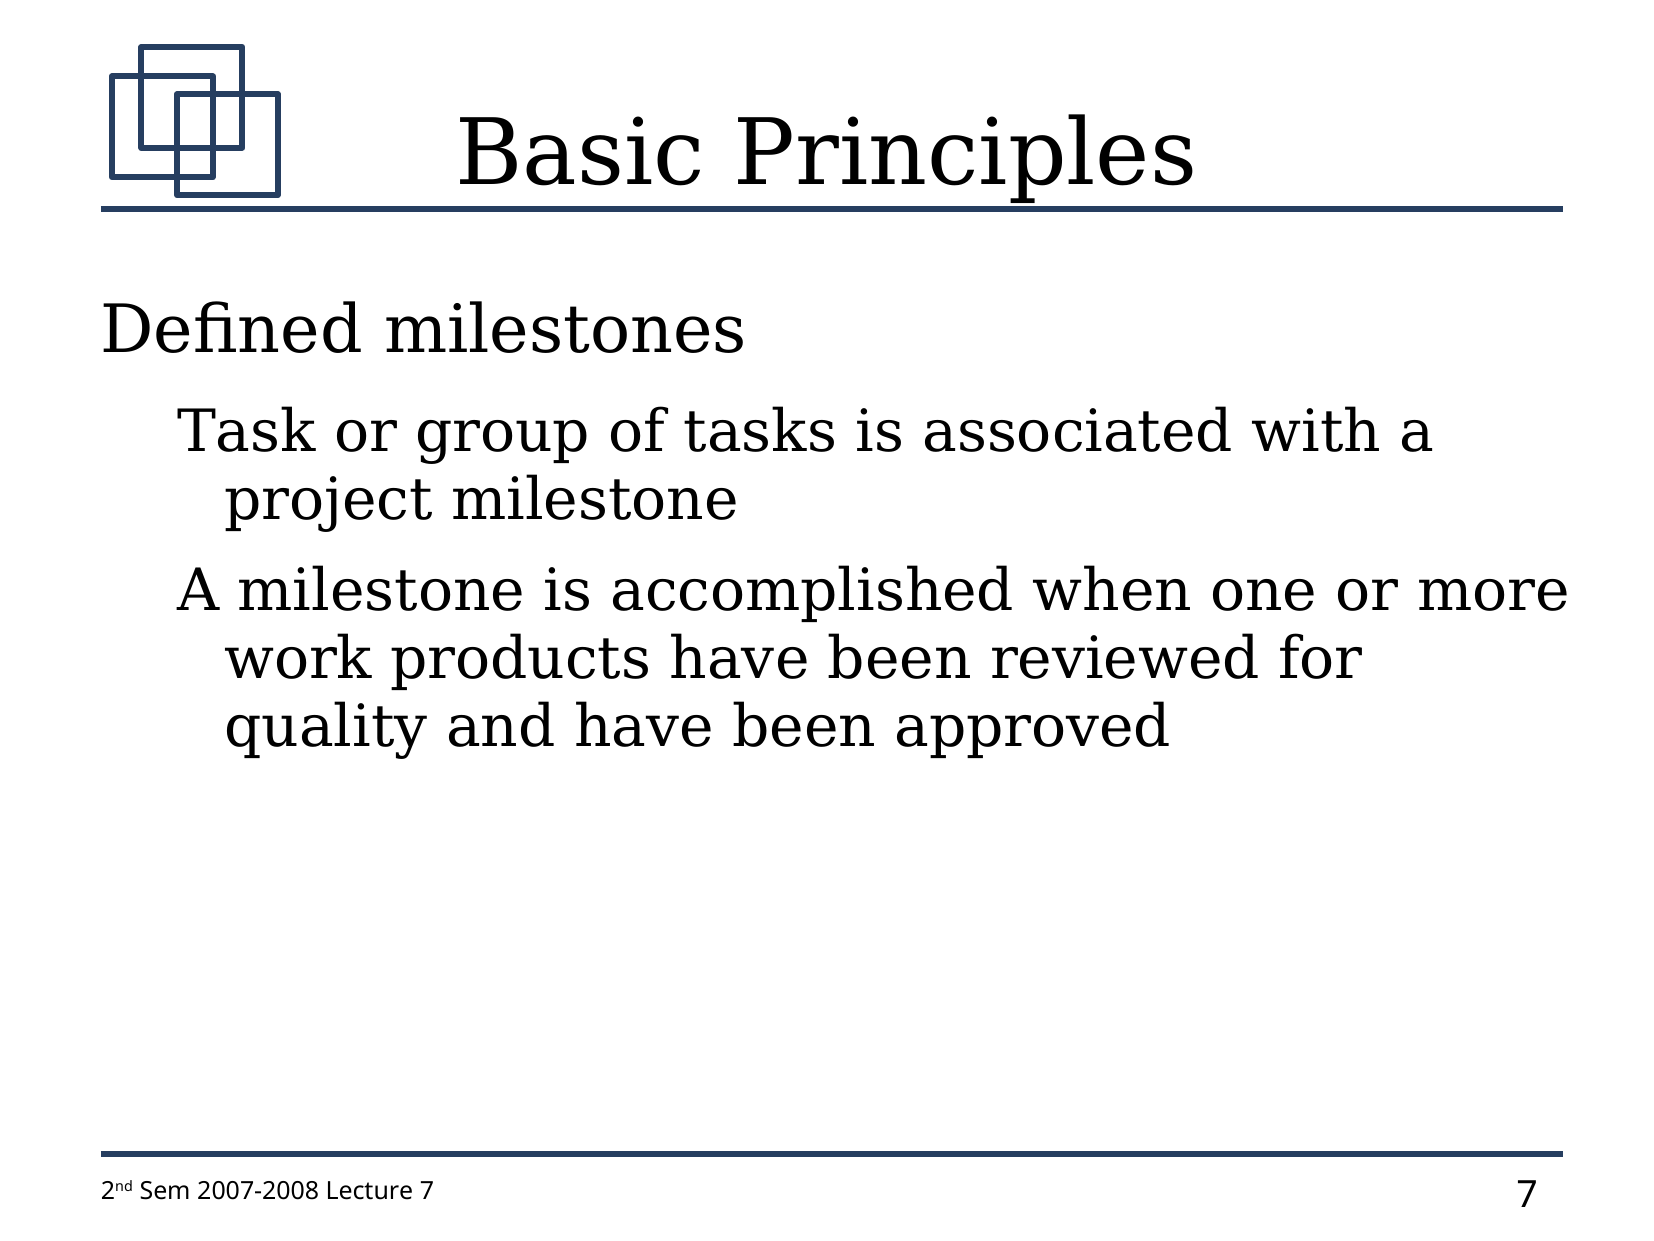

# Basic Principles
Defined milestones
Task or group of tasks is associated with a project milestone
A milestone is accomplished when one or more work products have been reviewed for quality and have been approved